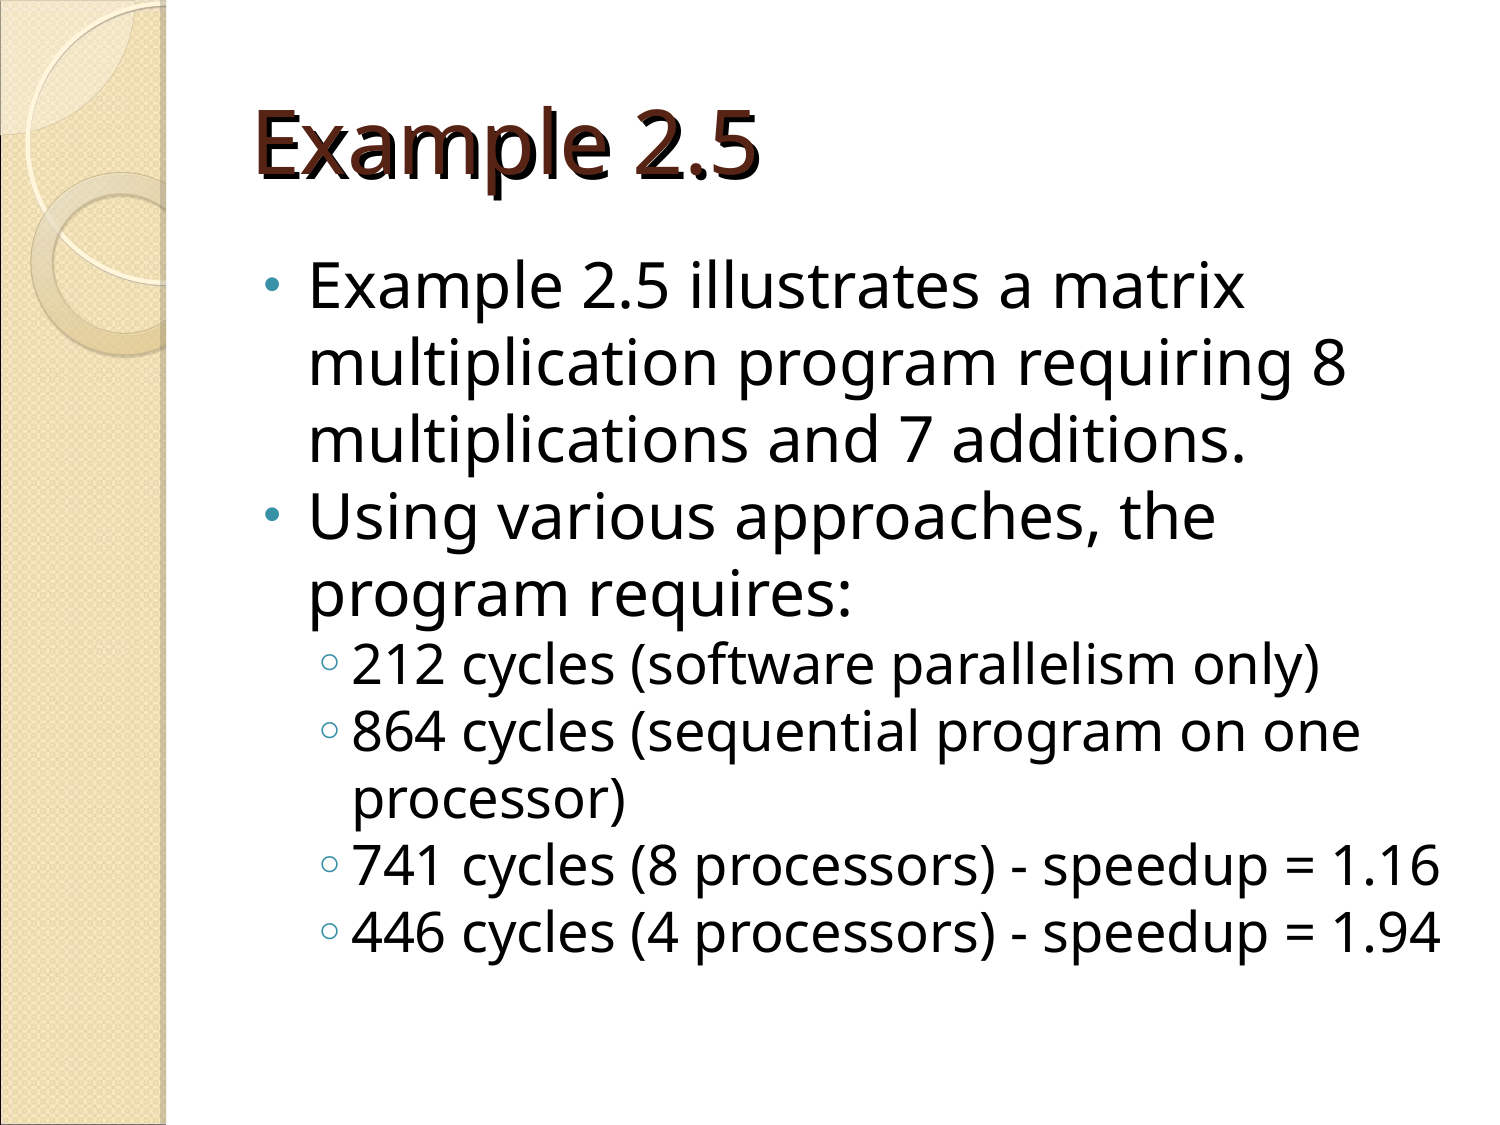

# Example 2.5
Example 2.5 illustrates a matrix multiplication program requiring 8 multiplications and 7 additions.
Using various approaches, the program requires:
212 cycles (software parallelism only)
864 cycles (sequential program on one processor)
741 cycles (8 processors) - speedup = 1.16
446 cycles (4 processors) - speedup = 1.94